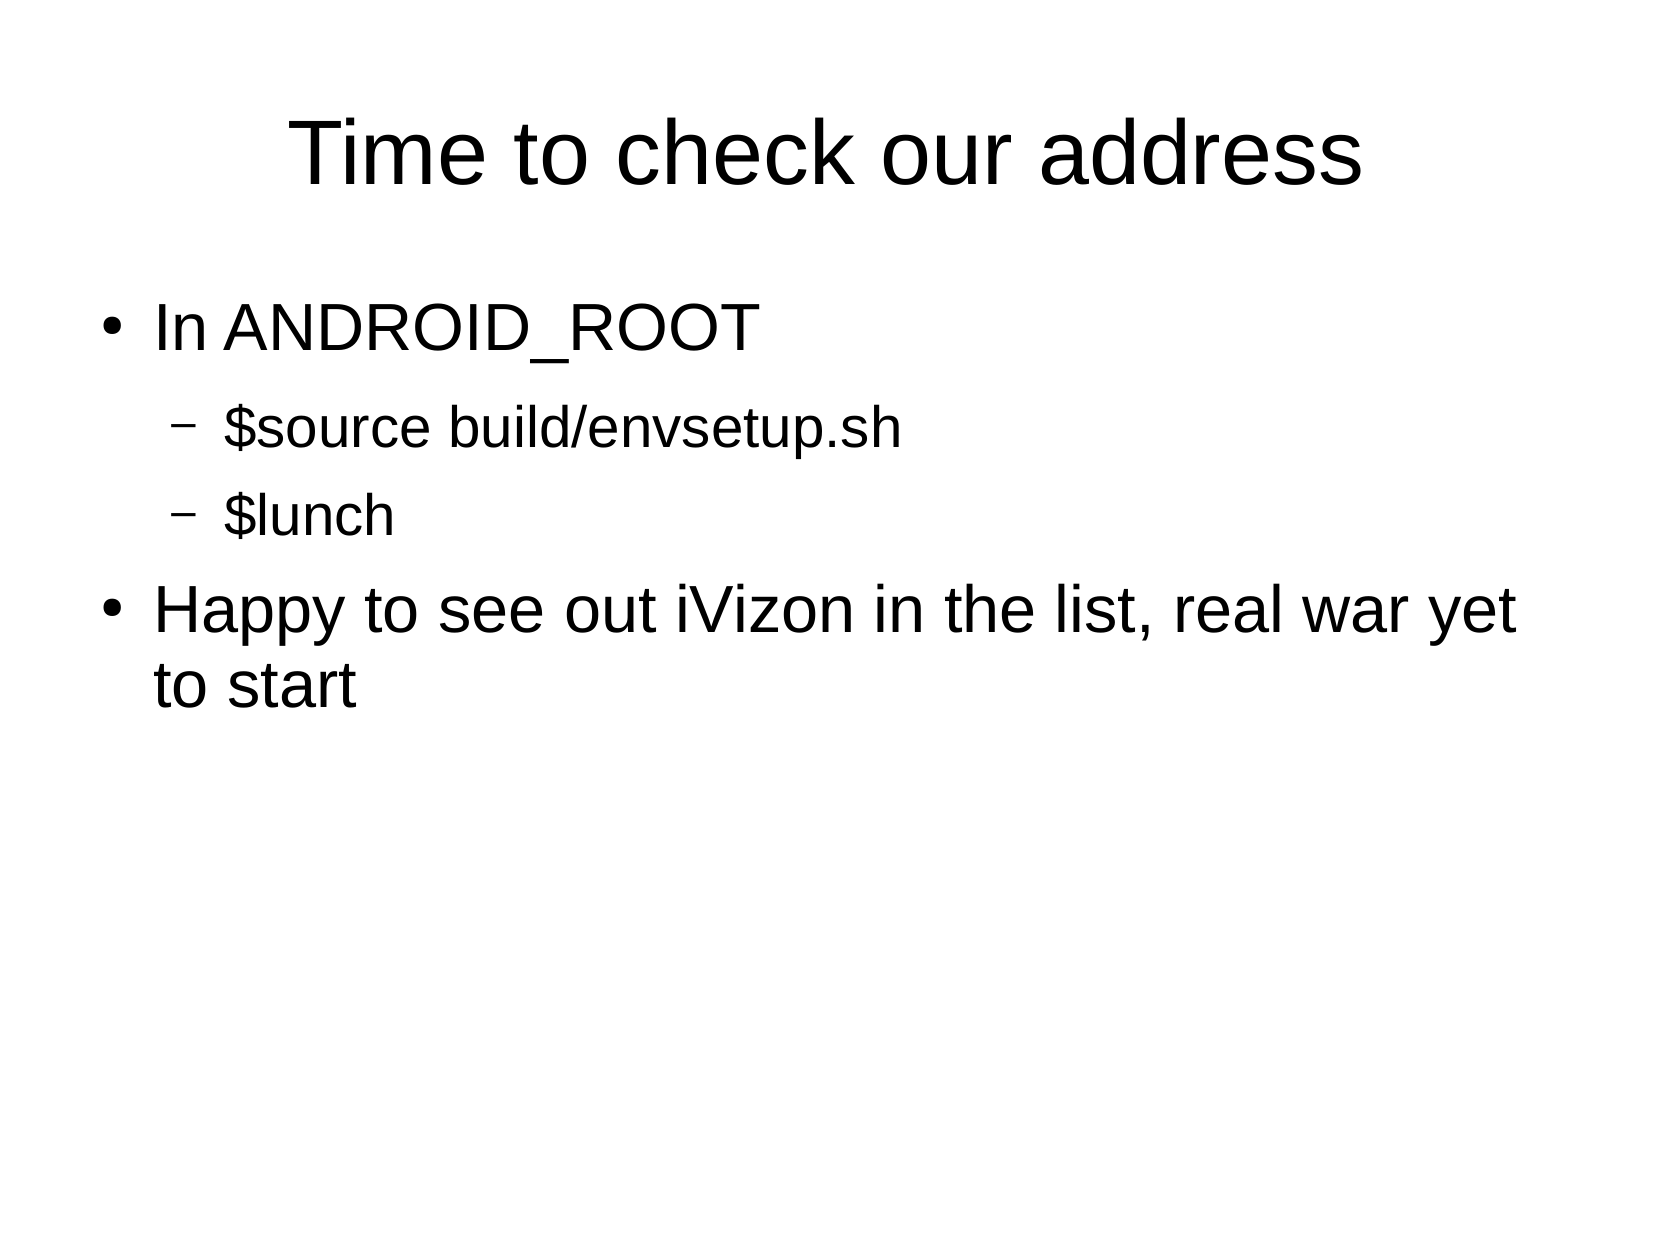

# Time to check our address
In ANDROID_ROOT
$source build/envsetup.sh
$lunch
Happy to see out iVizon in the list, real war yet to start